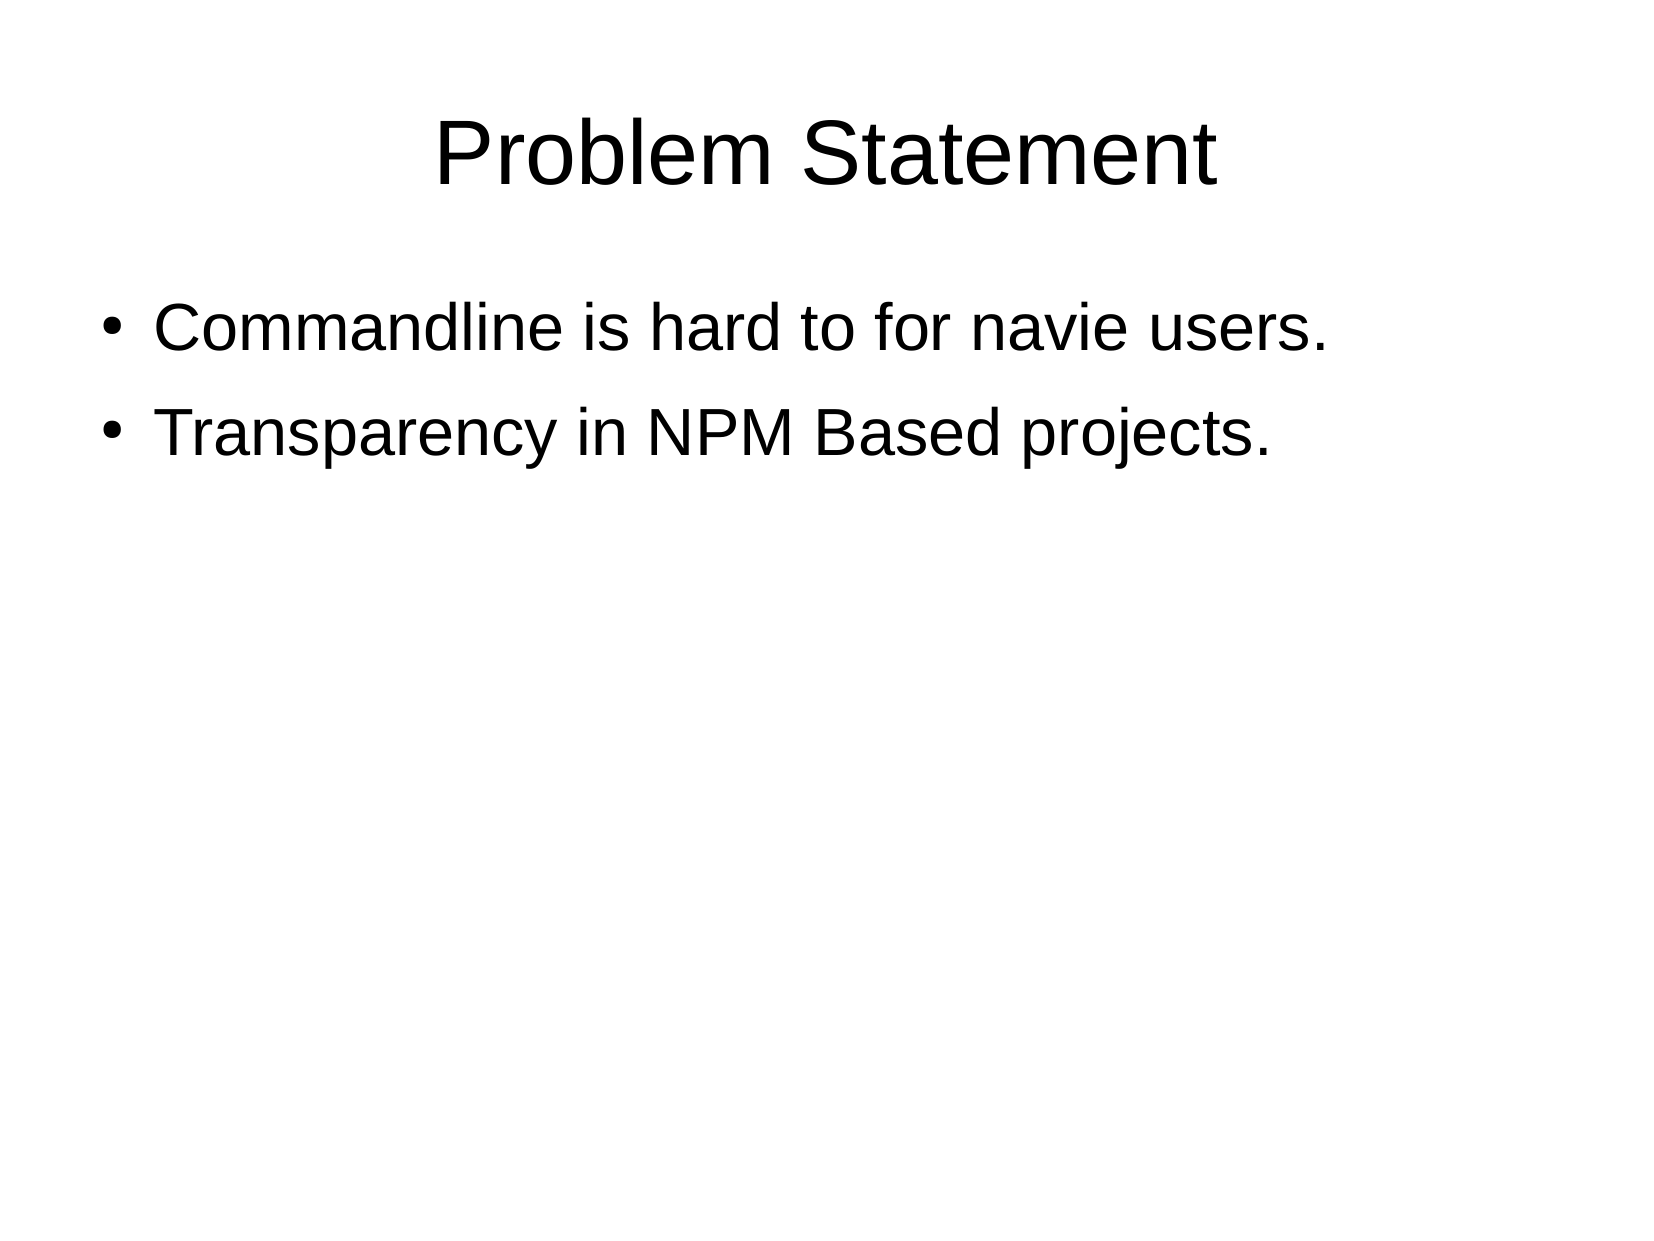

# Problem Statement
Commandline is hard to for navie users.
Transparency in NPM Based projects.